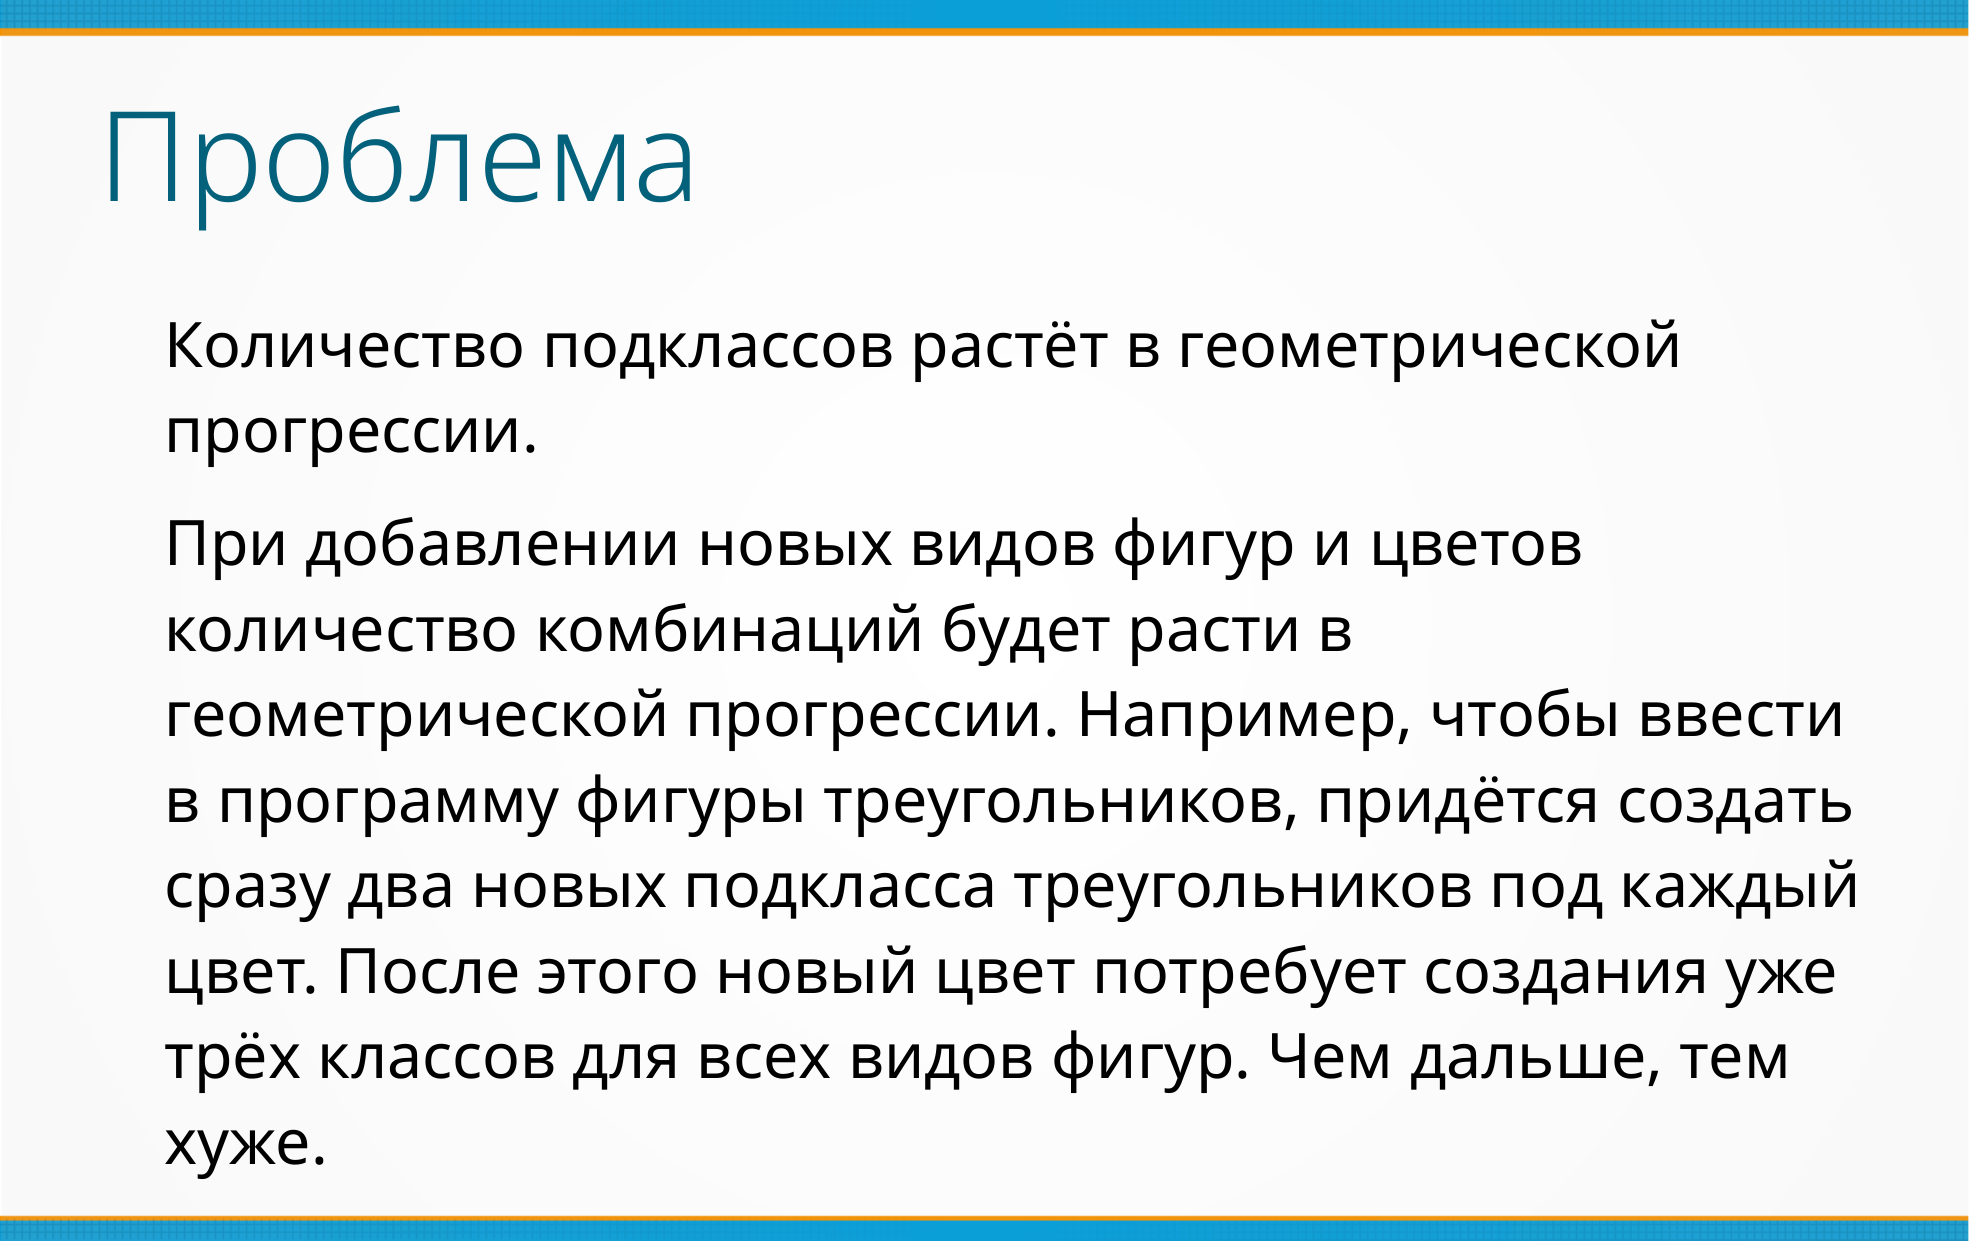

# Проблема
Количество подклассов растёт в геометрической прогрессии.
При добавлении новых видов фигур и цветов количество комбинаций будет расти в геометрической прогрессии. Например, чтобы ввести в программу фигуры треугольников, придётся создать сразу два новых подкласса треугольников под каждый цвет. После этого новый цвет потребует создания уже трёх классов для всех видов фигур. Чем дальше, тем хуже.